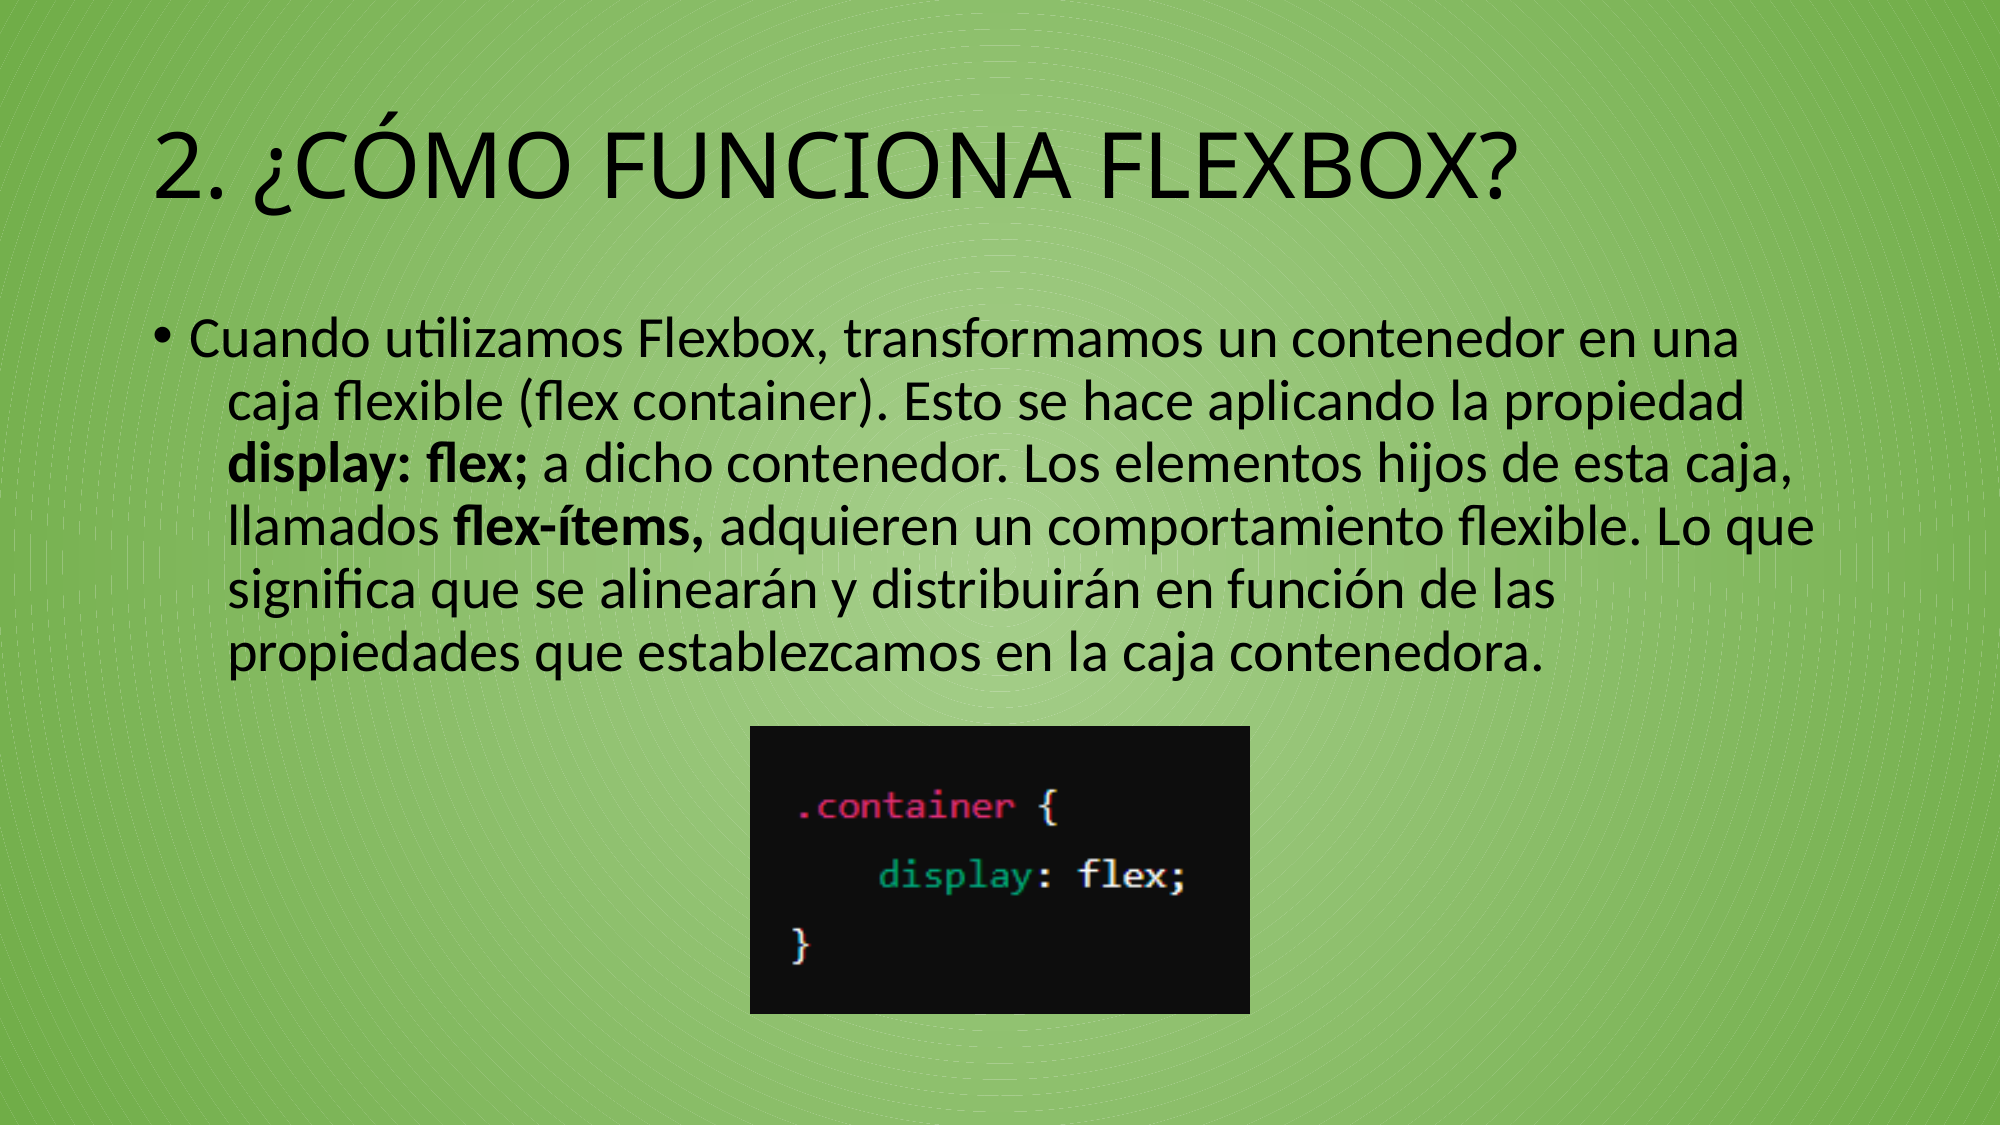

# 2. ¿CÓMO FUNCIONA FLEXBOX?
Cuando utilizamos Flexbox, transformamos un contenedor en una caja flexible (flex container). Esto se hace aplicando la propiedad display: flex; a dicho contenedor. Los elementos hijos de esta caja, llamados flex-ítems, adquieren un comportamiento flexible. Lo que significa que se alinearán y distribuirán en función de las propiedades que establezcamos en la caja contenedora.